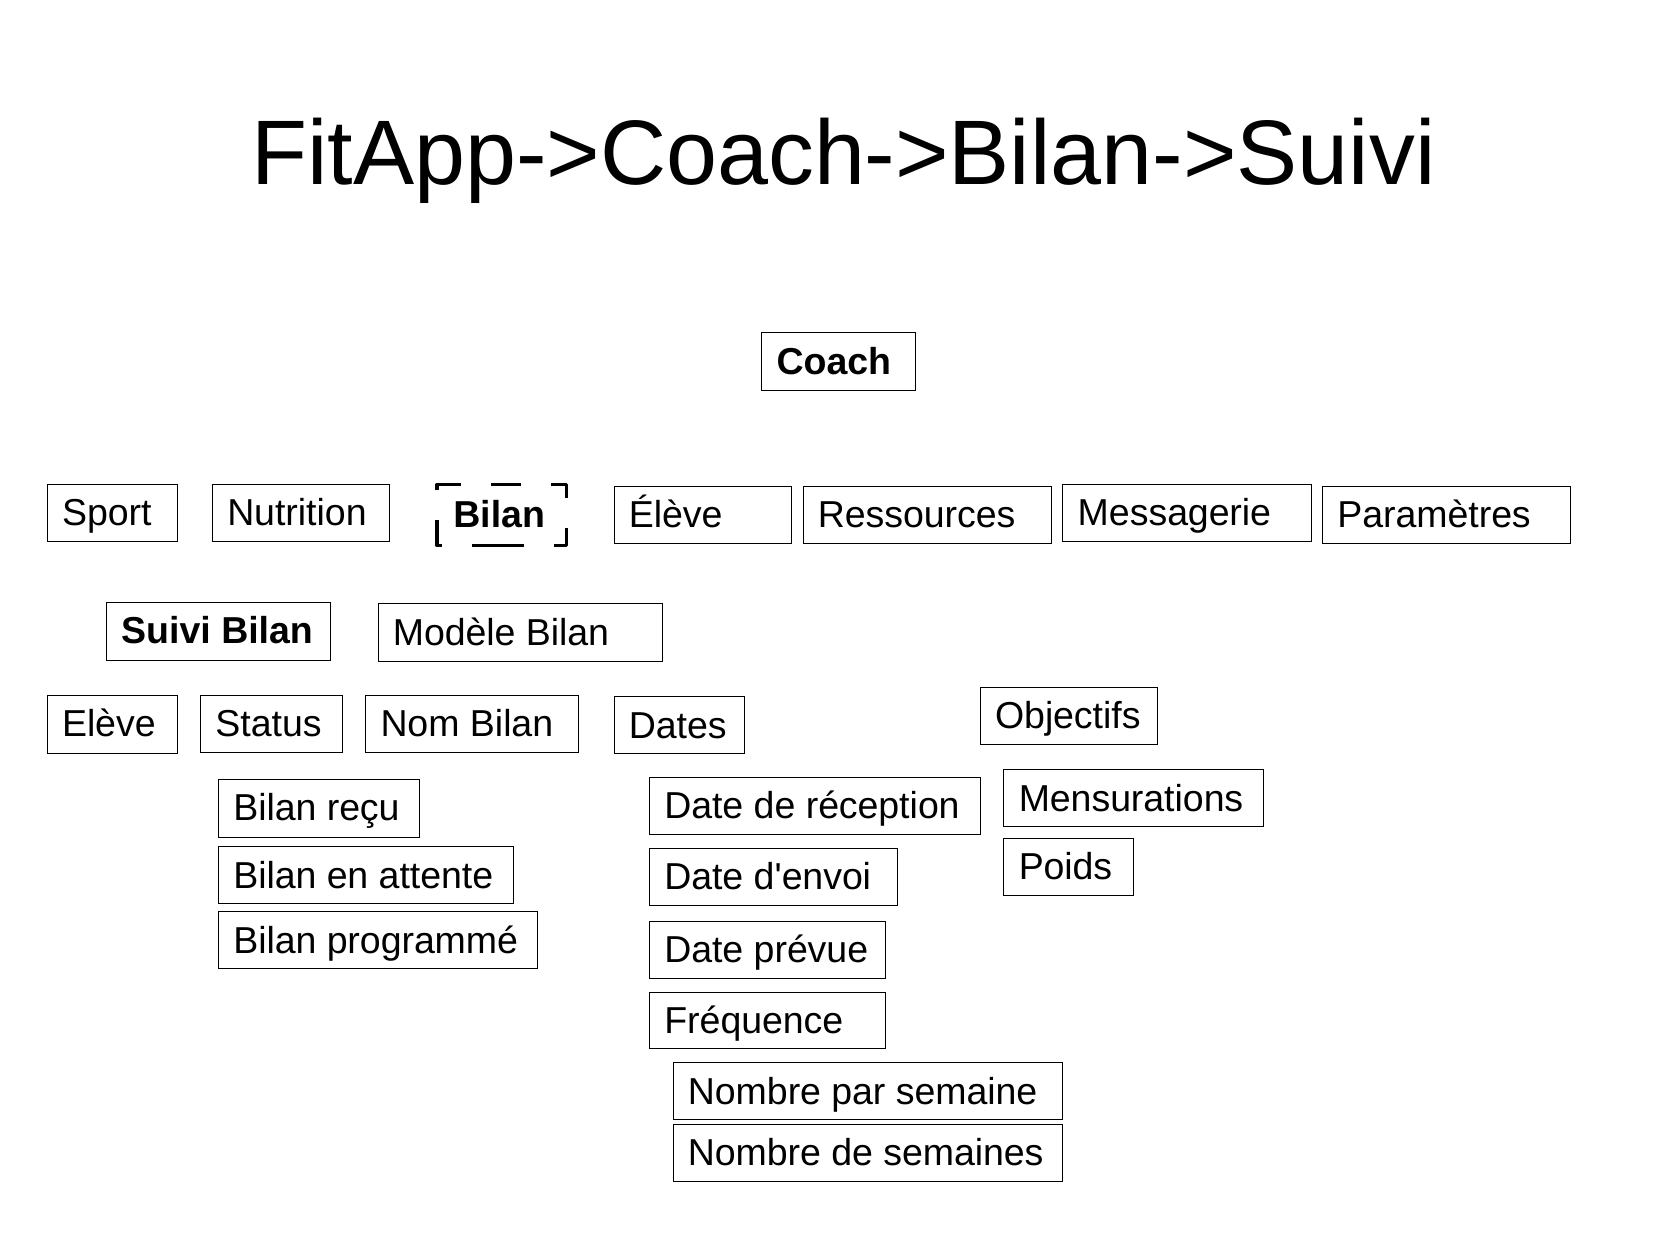

# FitApp->Coach->Bilan->Suivi
Coach
Sport
Nutrition
Bilan
Messagerie
Élève
Ressources
Paramètres
Suivi Bilan
Modèle Bilan
Objectifs
Elève
Status
Nom Bilan
Dates
Mensurations
Date de réception
Bilan reçu
Poids
Bilan en attente
Date d'envoi
Bilan programmé
Date prévue
Fréquence
Nombre par semaine
Nombre de semaines